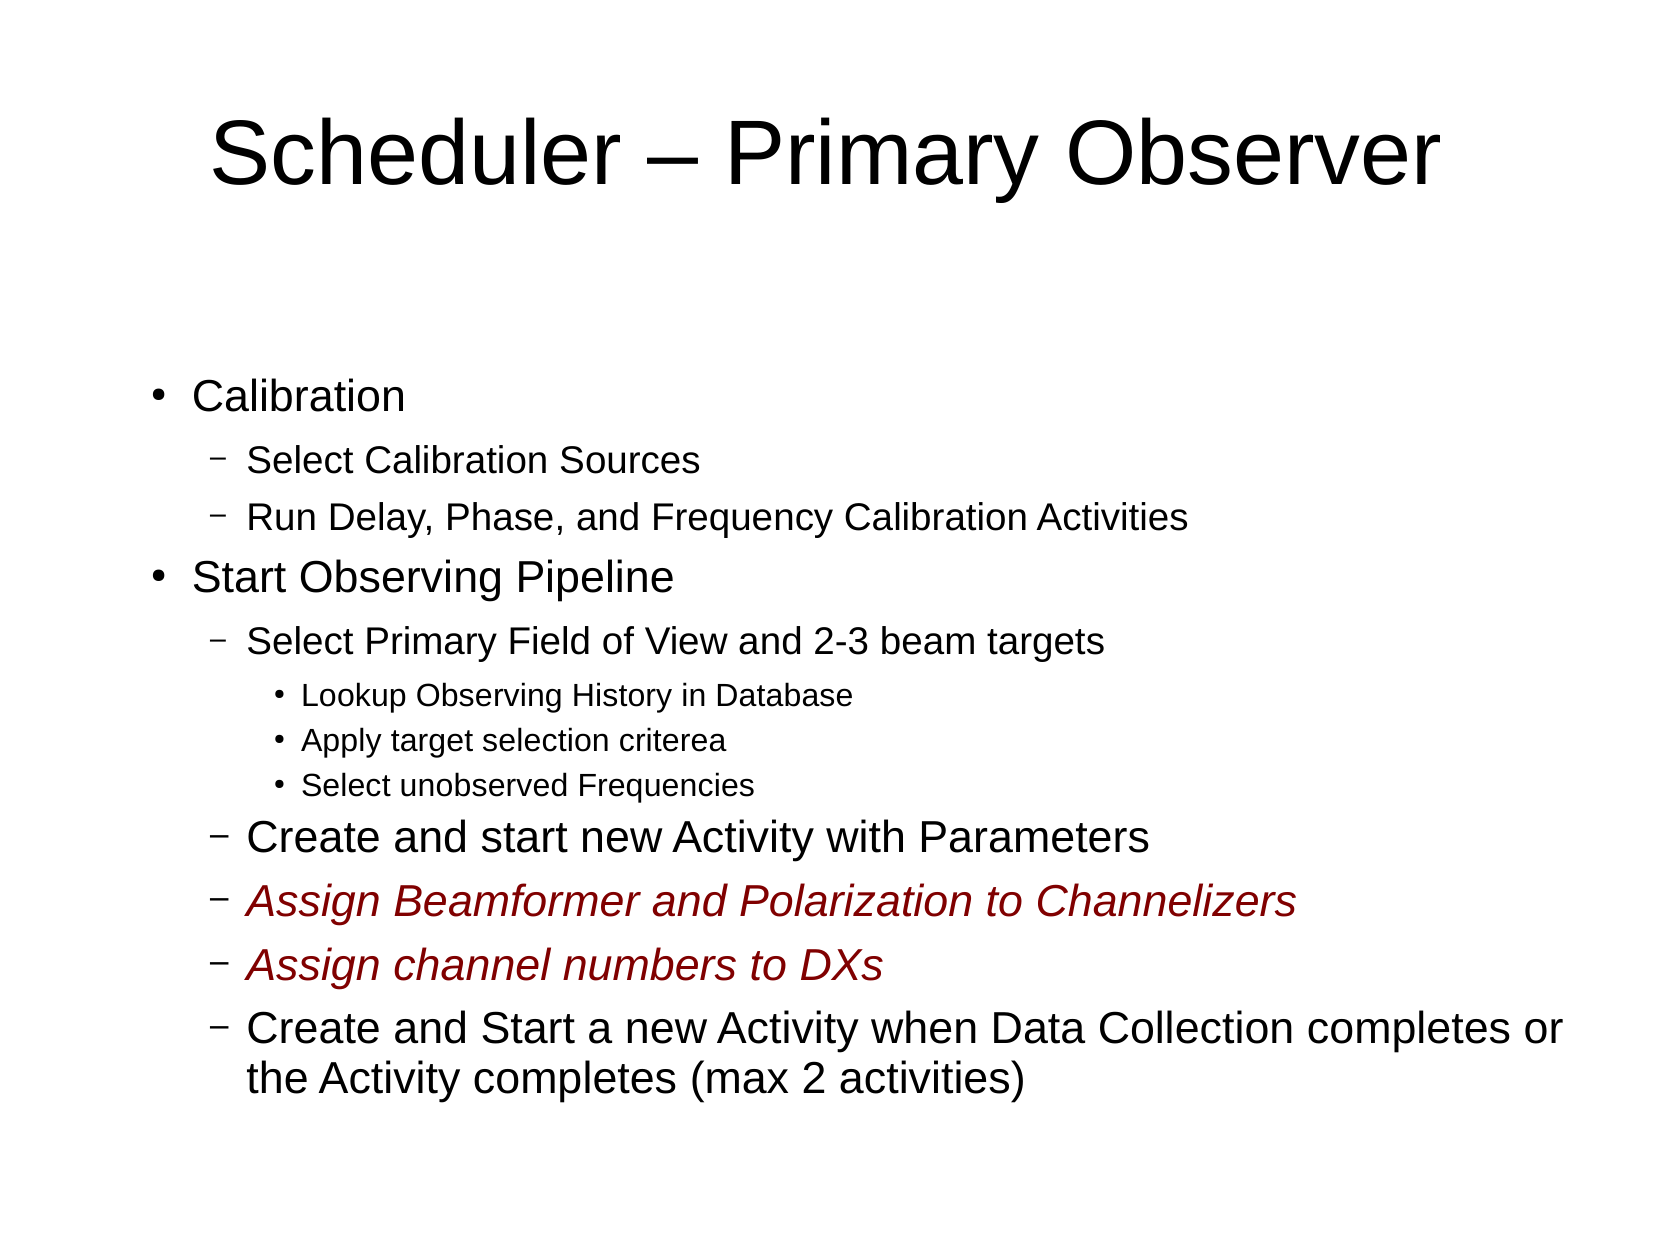

# Scheduler – Primary Observer
Calibration
Select Calibration Sources
Run Delay, Phase, and Frequency Calibration Activities
Start Observing Pipeline
Select Primary Field of View and 2-3 beam targets
Lookup Observing History in Database
Apply target selection criterea
Select unobserved Frequencies
Create and start new Activity with Parameters
Assign Beamformer and Polarization to Channelizers
Assign channel numbers to DXs
Create and Start a new Activity when Data Collection completes or the Activity completes (max 2 activities)